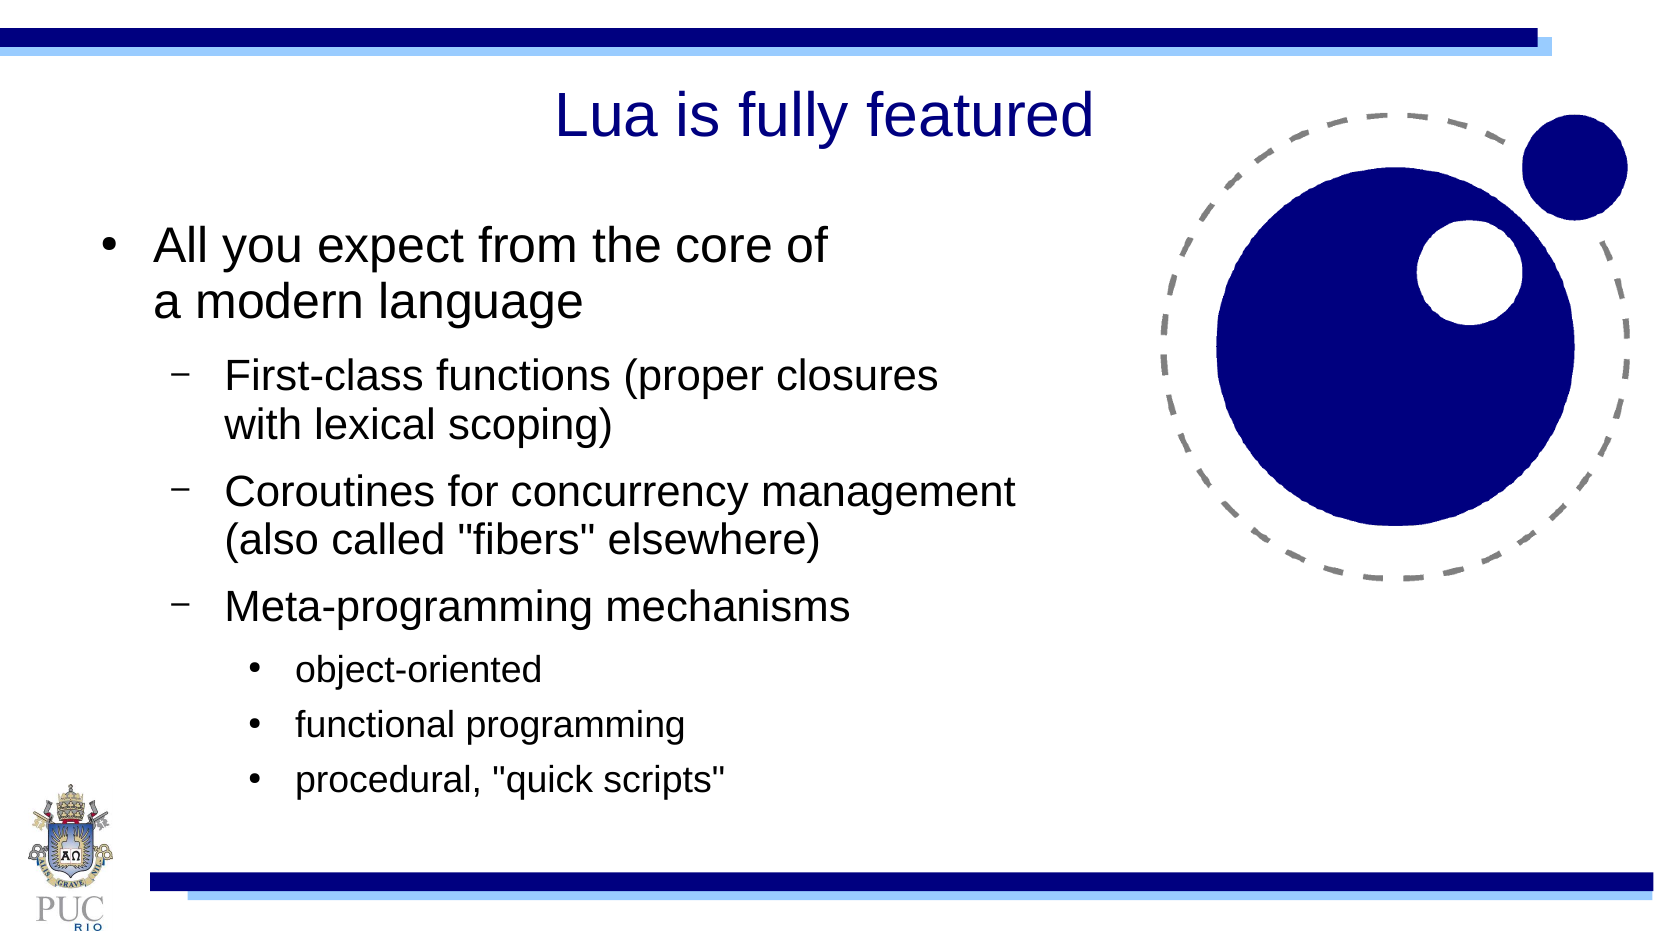

# Lua is fully featured
All you expect from the core of
a modern language
First-class functions (proper closures
with lexical scoping)
Coroutines for concurrency management
(also called "fibers" elsewhere)
Meta-programming mechanisms
object-oriented
functional programming
procedural, "quick scripts"